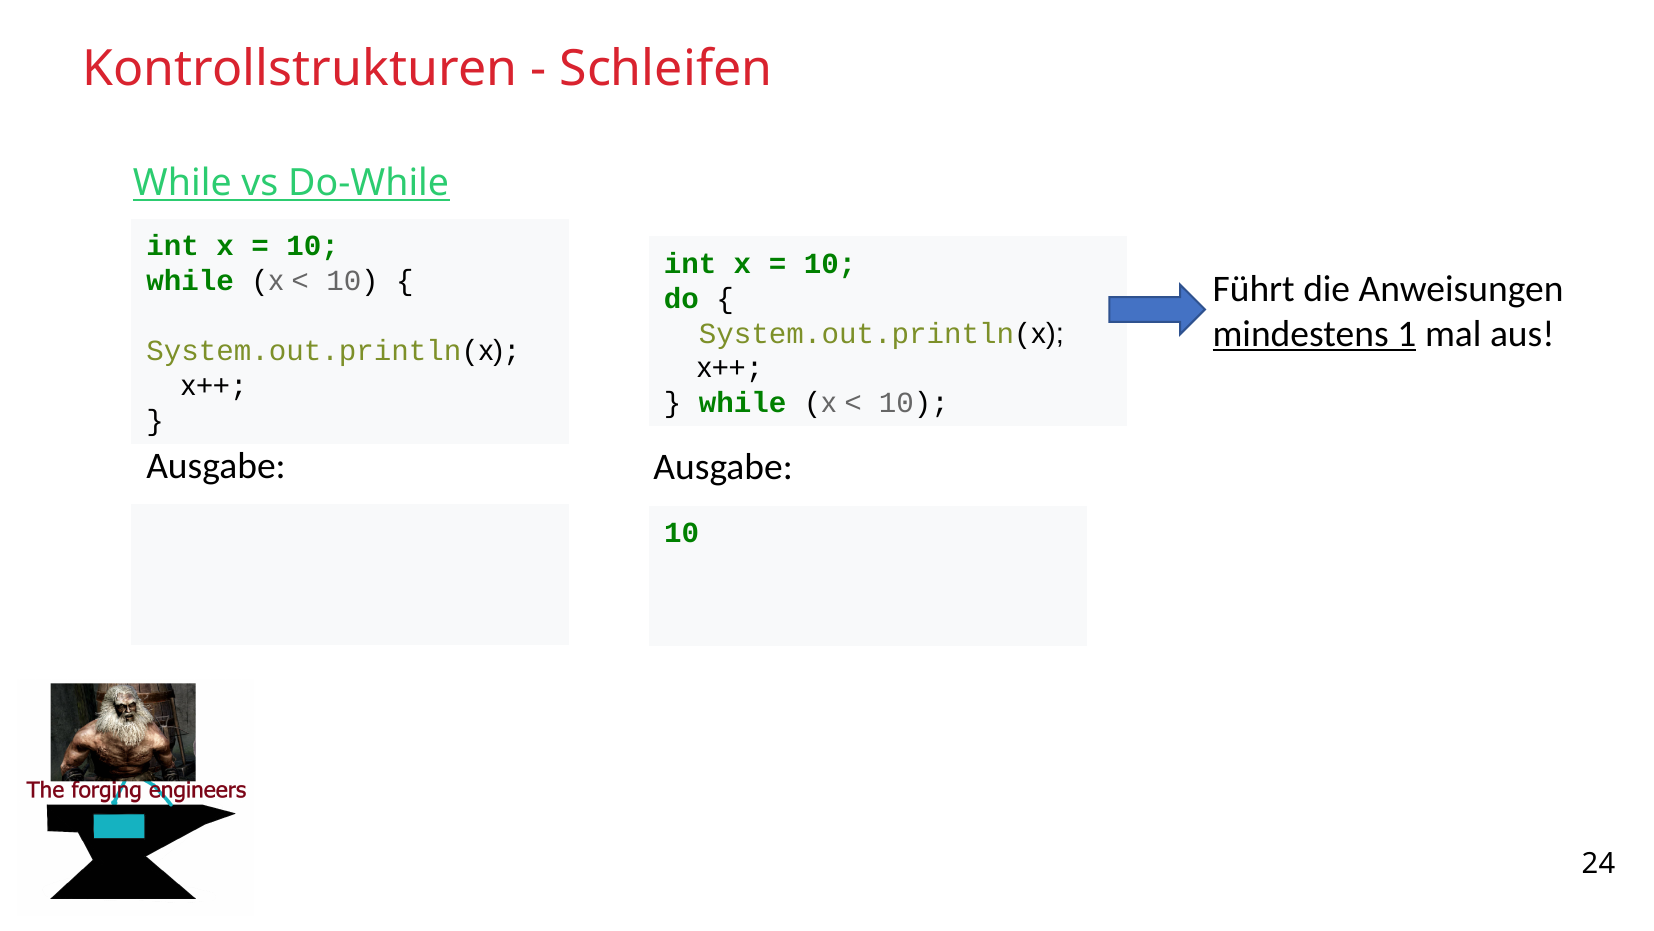

# Kontrollstrukturen - Schleifen
While vs Do-While
int x = 10;
while (x < 10) {
 System.out.println(x);
 x++;
}
int x = 10;
do {
 System.out.println(x);
 x++;
} while (x < 10);
Führt die Anweisungen
mindestens 1 mal aus!
Ausgabe:
Ausgabe:
10